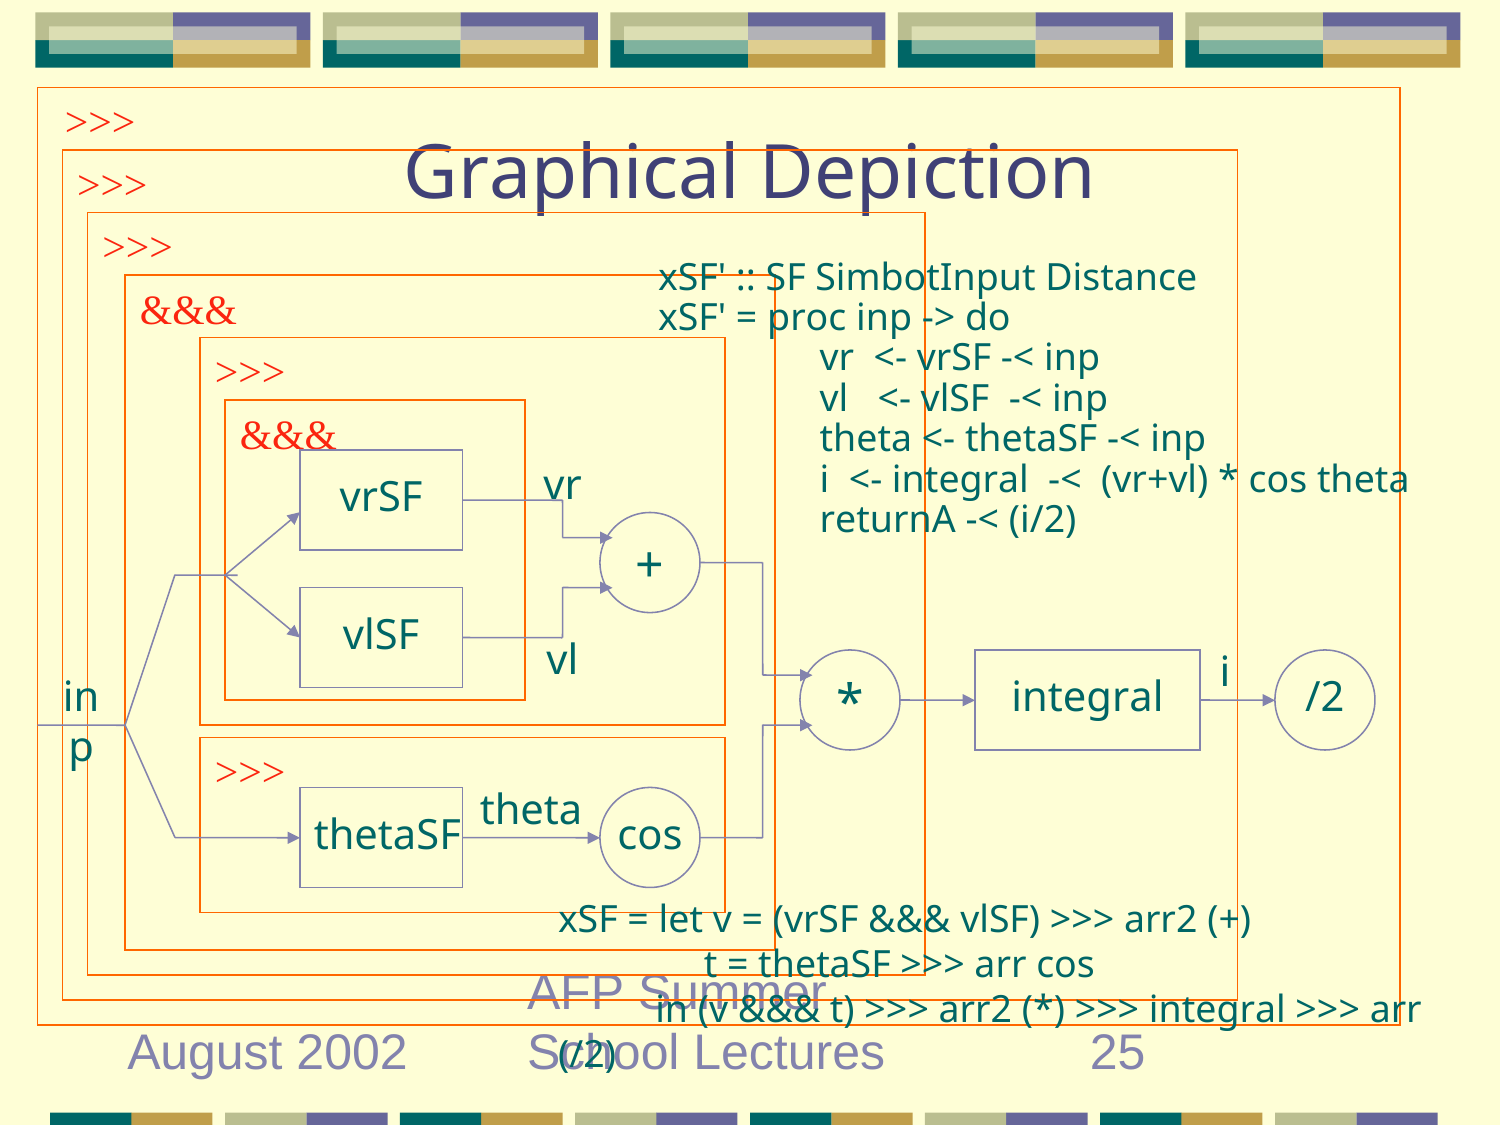

>>>
# Graphical Depiction
>>>
>>>
	xSF' :: SF SimbotInput Distance
xSF' = proc inp -> do
	 vr <- vrSF -< inp
	 vl <- vlSF -< inp
	 theta <- thetaSF -< inp
	 i <- integral -< (vr+vl) * cos theta
	 returnA -< (i/2)‏
&&&
>>>
&&&
vrSF
vlSF
+
*
integral
/2
thetaSF
cos
vr
vl
i
theta
inp
>>>
	xSF = let v = (vrSF &&& vlSF) >>> arr2 (+)
 t = thetaSF >>> arr cos
 in (v &&& t) >>> arr2 (*) >>> integral >>> arr (/2)‏
August 2002
25